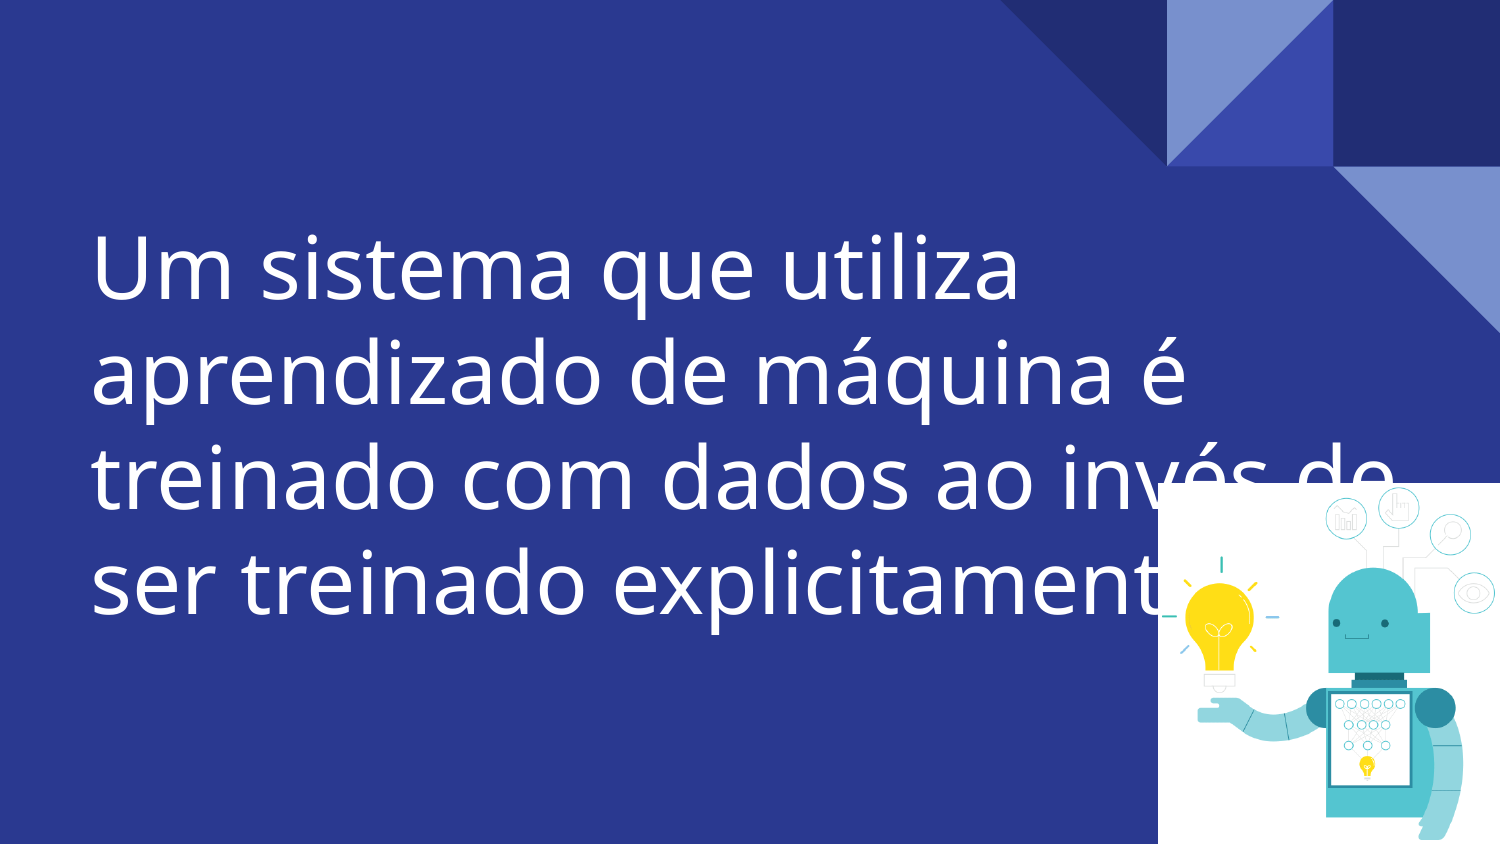

# Um sistema que utiliza aprendizado de máquina é treinado com dados ao invés de ser treinado explicitamente